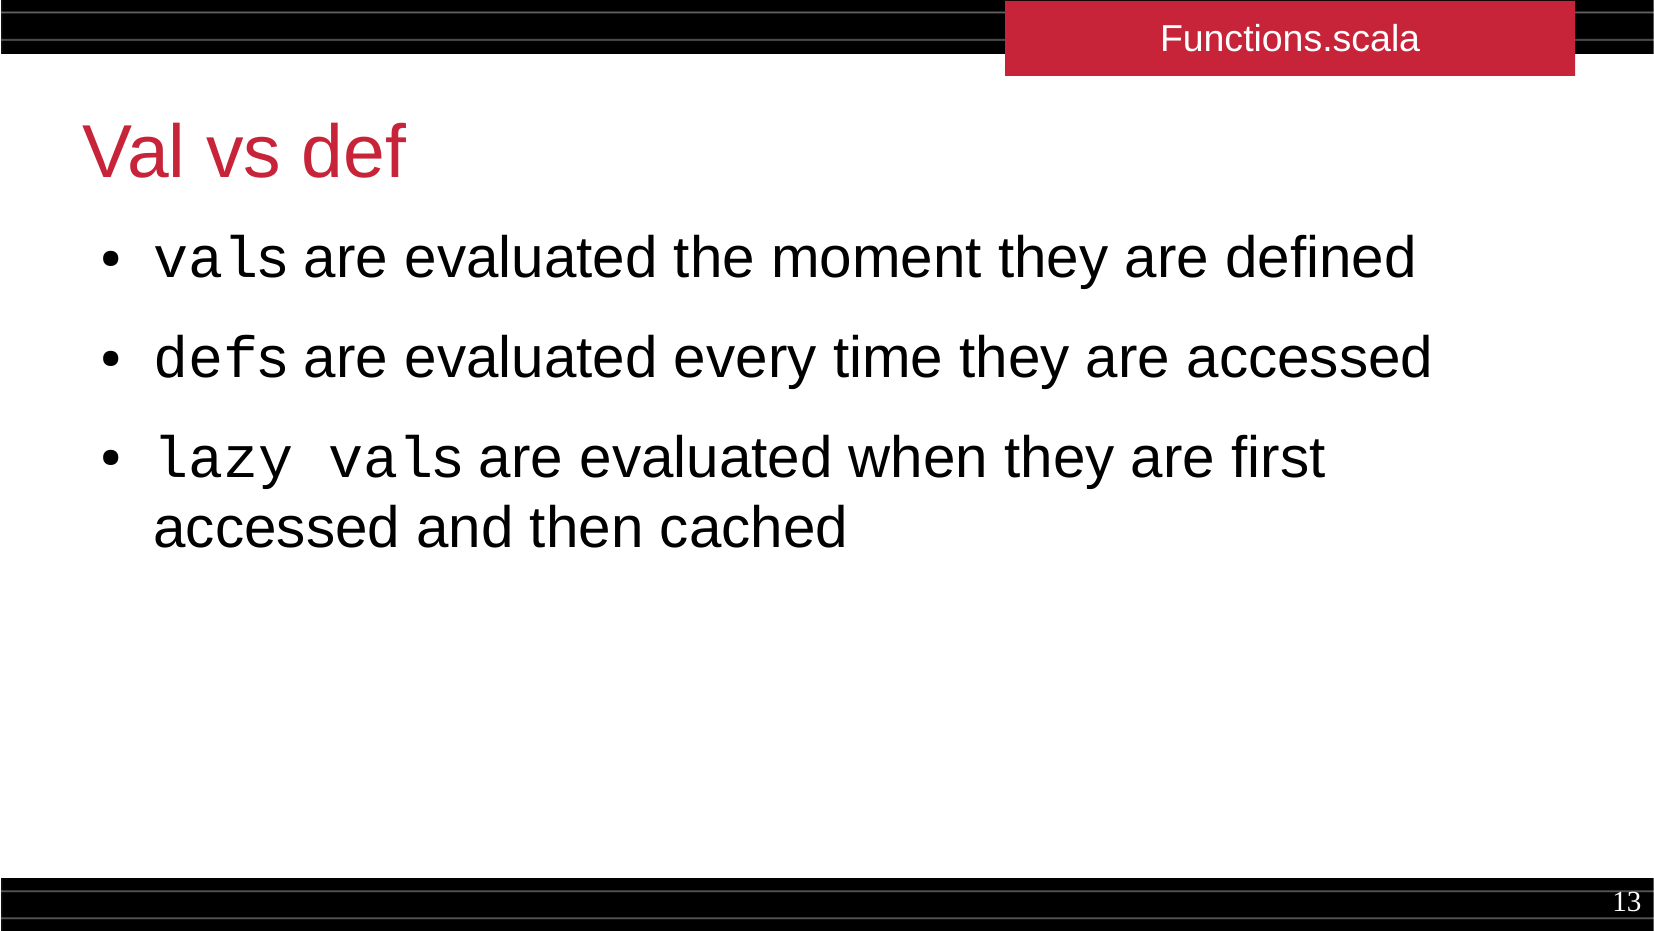

Functions.scala
# Val vs def
vals are evaluated the moment they are defined
defs are evaluated every time they are accessed
lazy vals are evaluated when they are first accessed and then cached